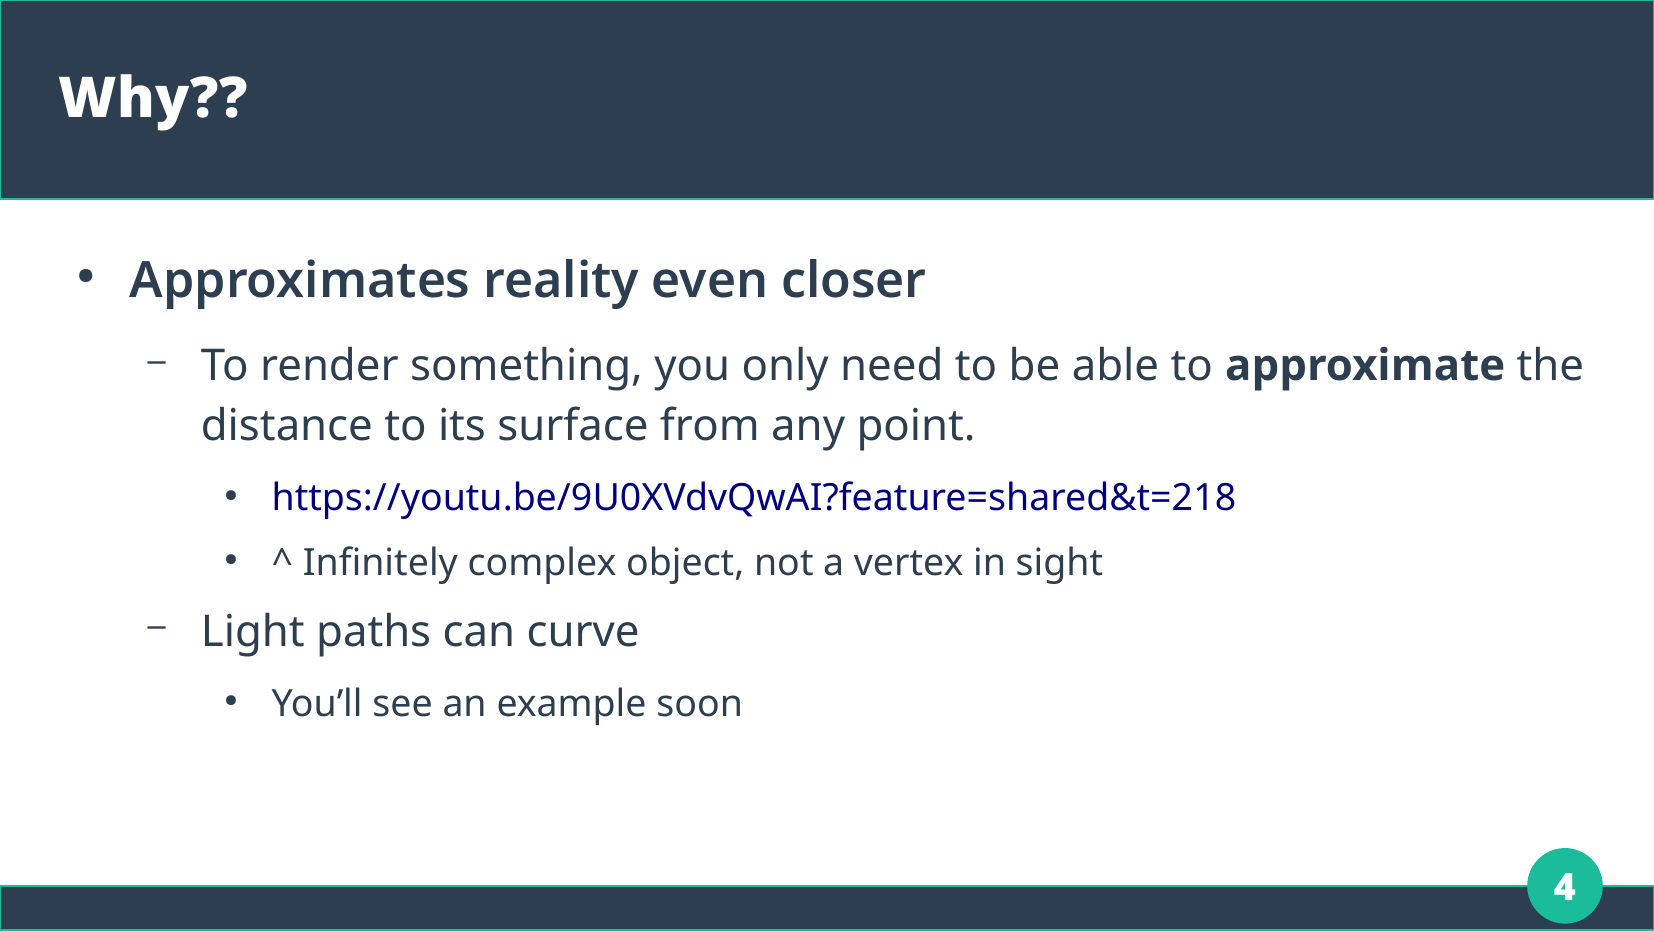

# Why??
Approximates reality even closer
To render something, you only need to be able to approximate the distance to its surface from any point.
https://youtu.be/9U0XVdvQwAI?feature=shared&t=218
^ Infinitely complex object, not a vertex in sight
Light paths can curve
You’ll see an example soon
4